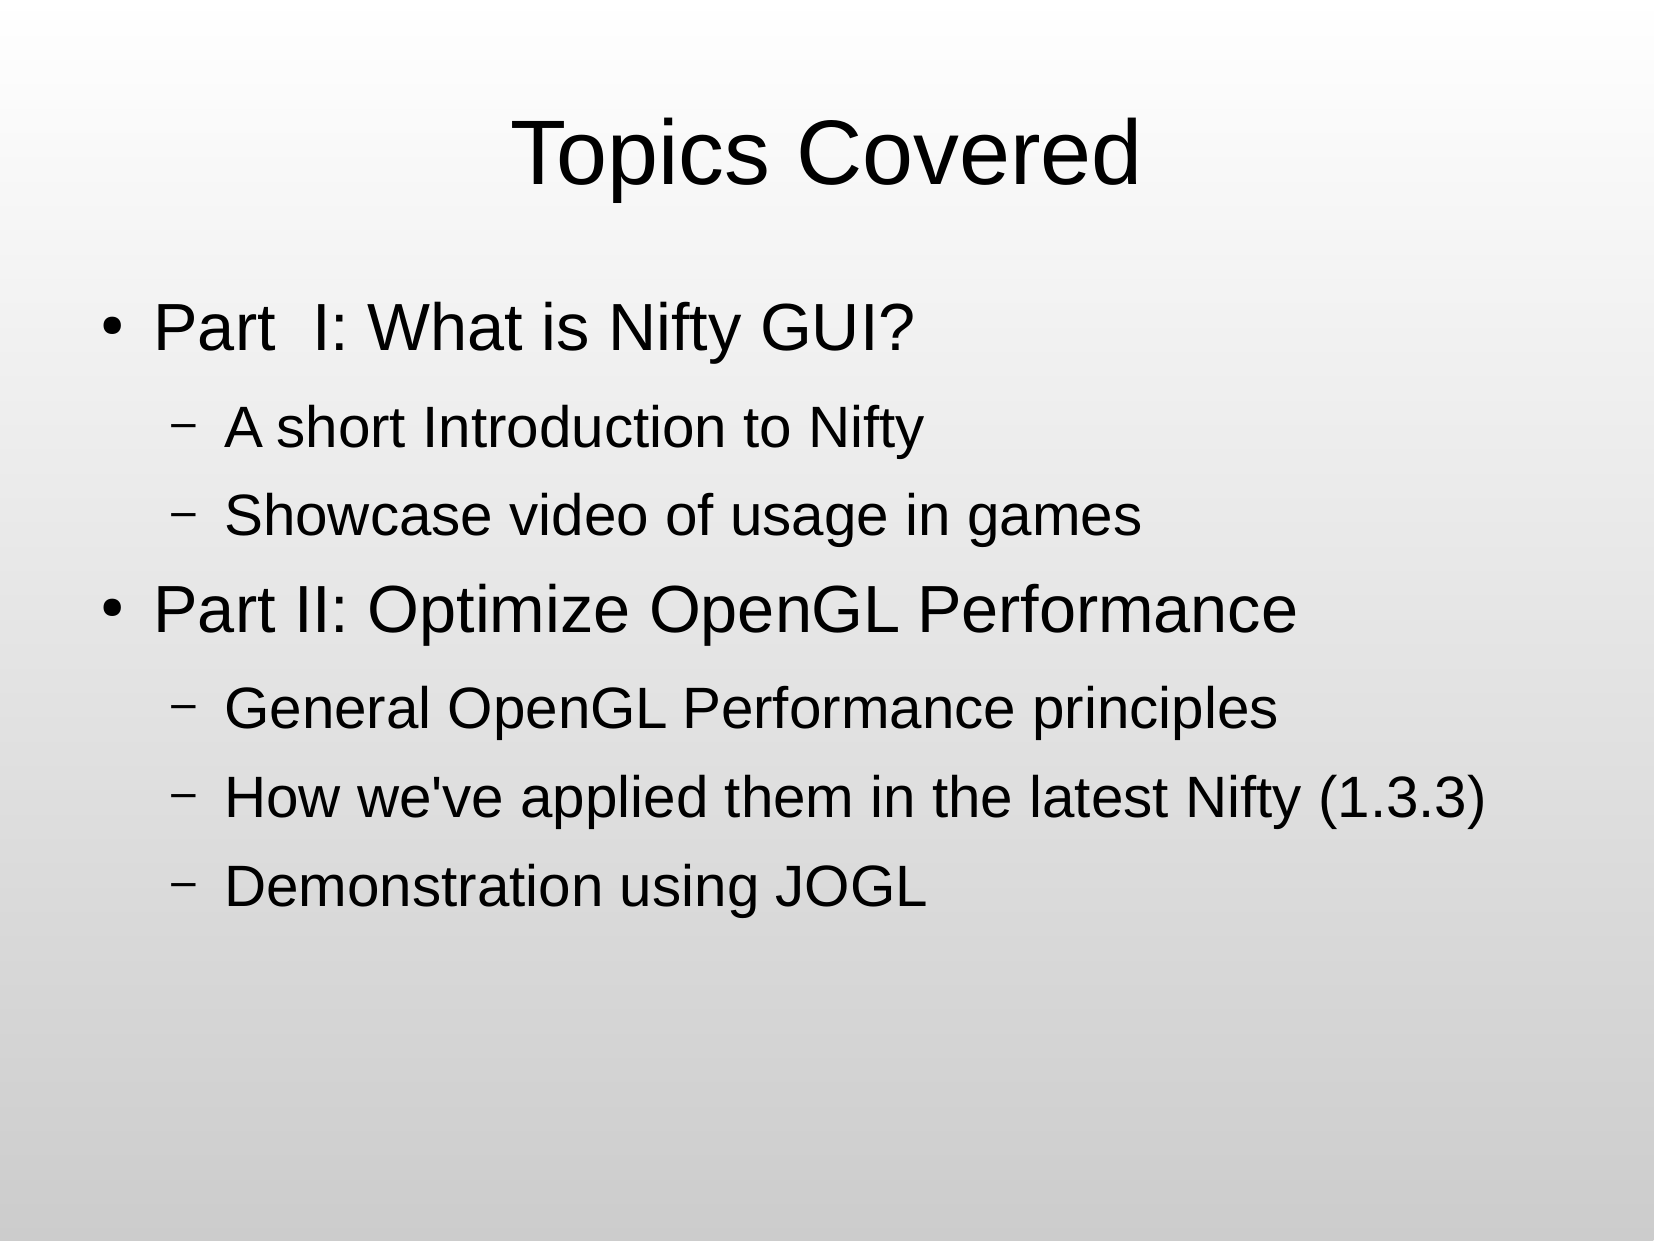

# Topics Covered
Part I: What is Nifty GUI?
A short Introduction to Nifty
Showcase video of usage in games
Part II: Optimize OpenGL Performance
General OpenGL Performance principles
How we've applied them in the latest Nifty (1.3.3)
Demonstration using JOGL